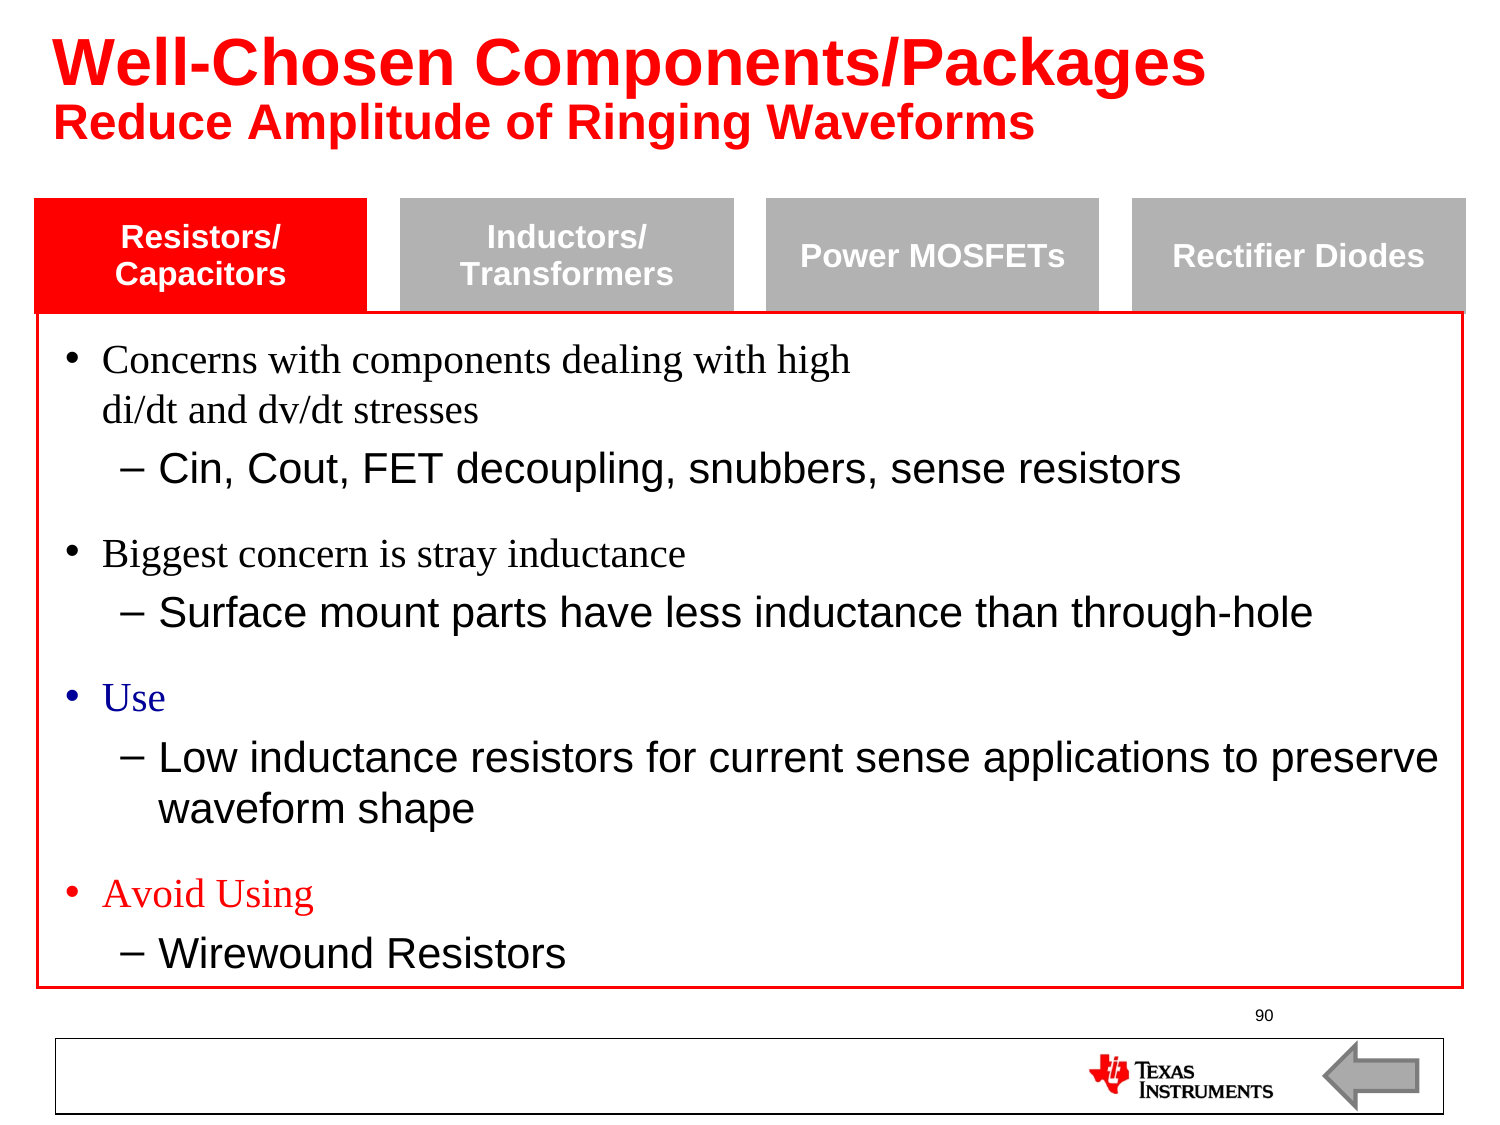

# Well-Chosen Components/Packages Reduce Amplitude of Ringing Waveforms
Resistors/Capacitors
Inductors/Transformers
Power MOSFETs
Rectifier Diodes
Concerns with components dealing with high
di/dt and dv/dt stresses
Cin, Cout, FET decoupling, snubbers, sense resistors
Biggest concern is stray inductance
Surface mount parts have less inductance than through-hole
Use
Low inductance resistors for current sense applications to preserve waveform shape
Avoid Using
Wirewound Resistors